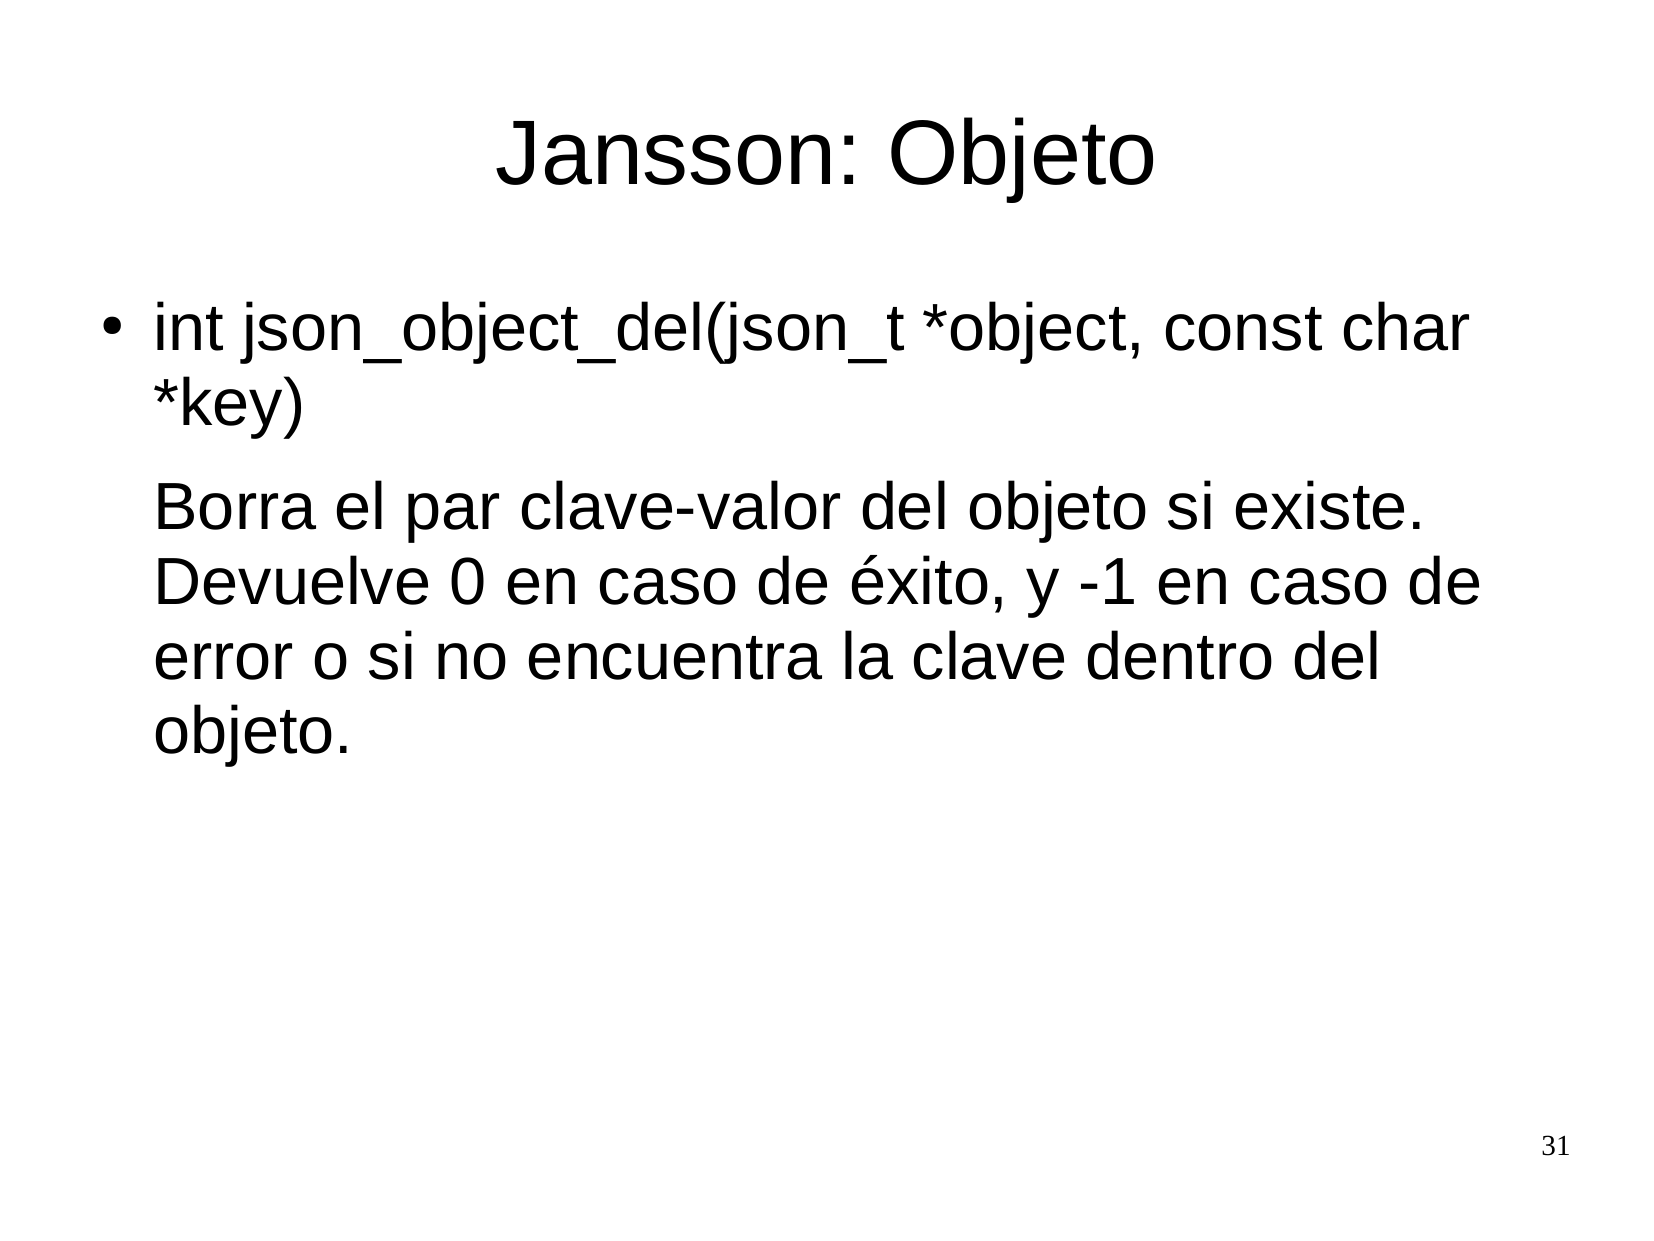

# Jansson: Objeto
int json_object_del(json_t *object, const char *key)
Borra el par clave-valor del objeto si existe. Devuelve 0 en caso de éxito, y -1 en caso de error o si no encuentra la clave dentro del objeto.
31